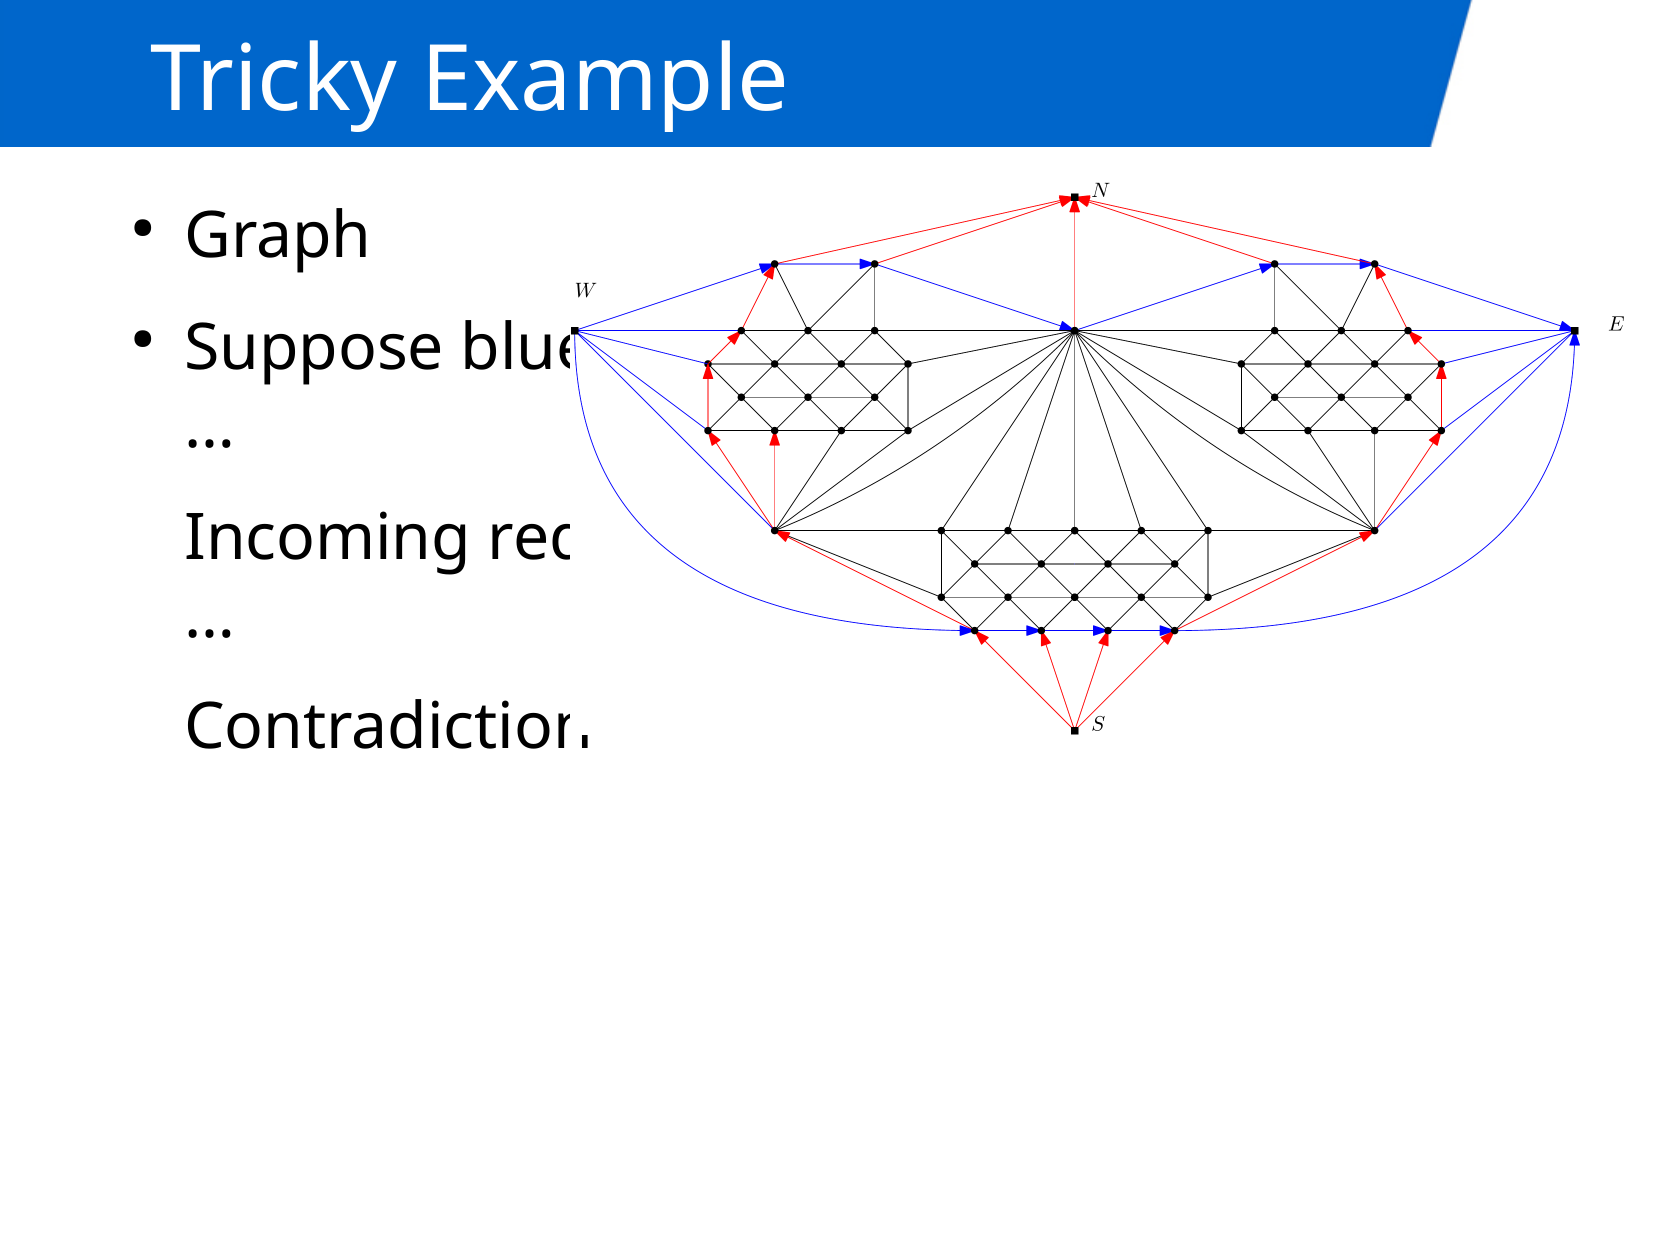

# Tricky Example
Graph
Suppose blue …
Incoming red …
Contradiction